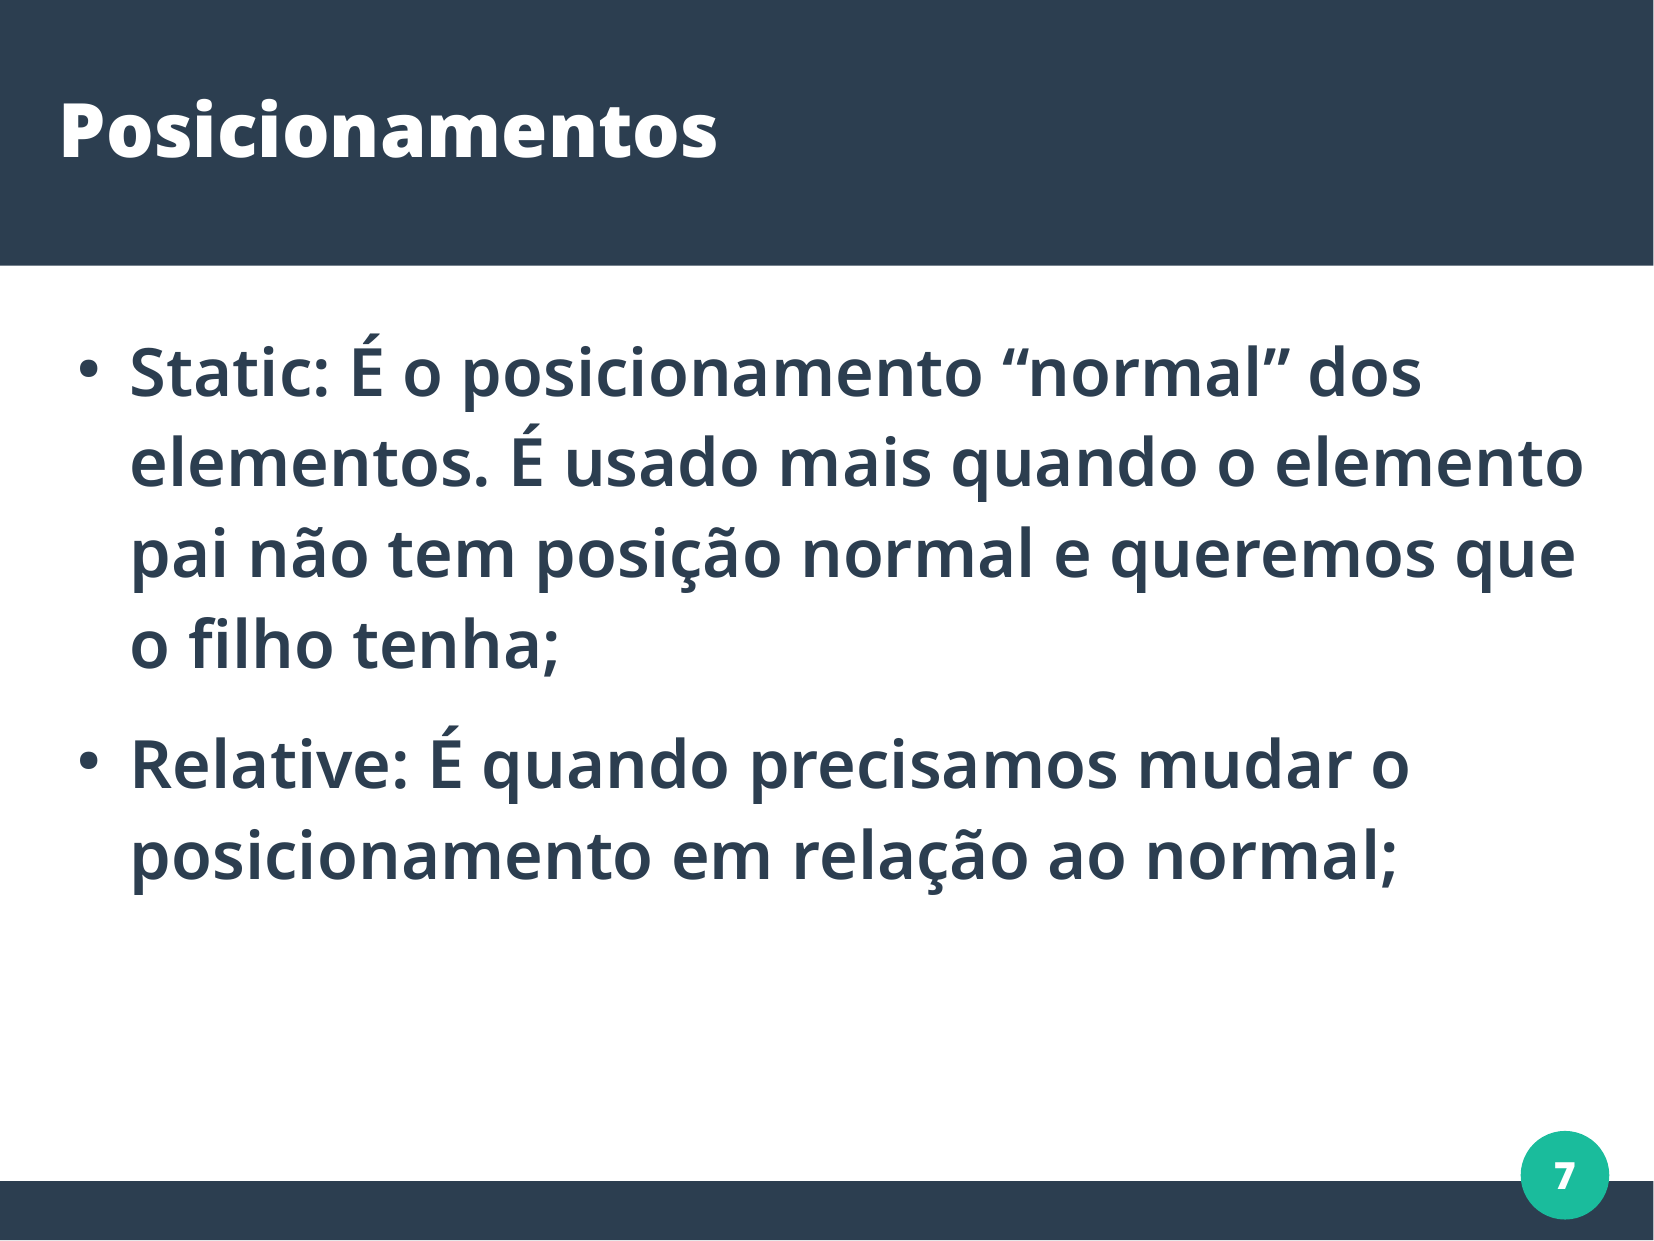

# Posicionamentos
Static: É o posicionamento “normal” dos elementos. É usado mais quando o elemento pai não tem posição normal e queremos que o filho tenha;
Relative: É quando precisamos mudar o posicionamento em relação ao normal;
7